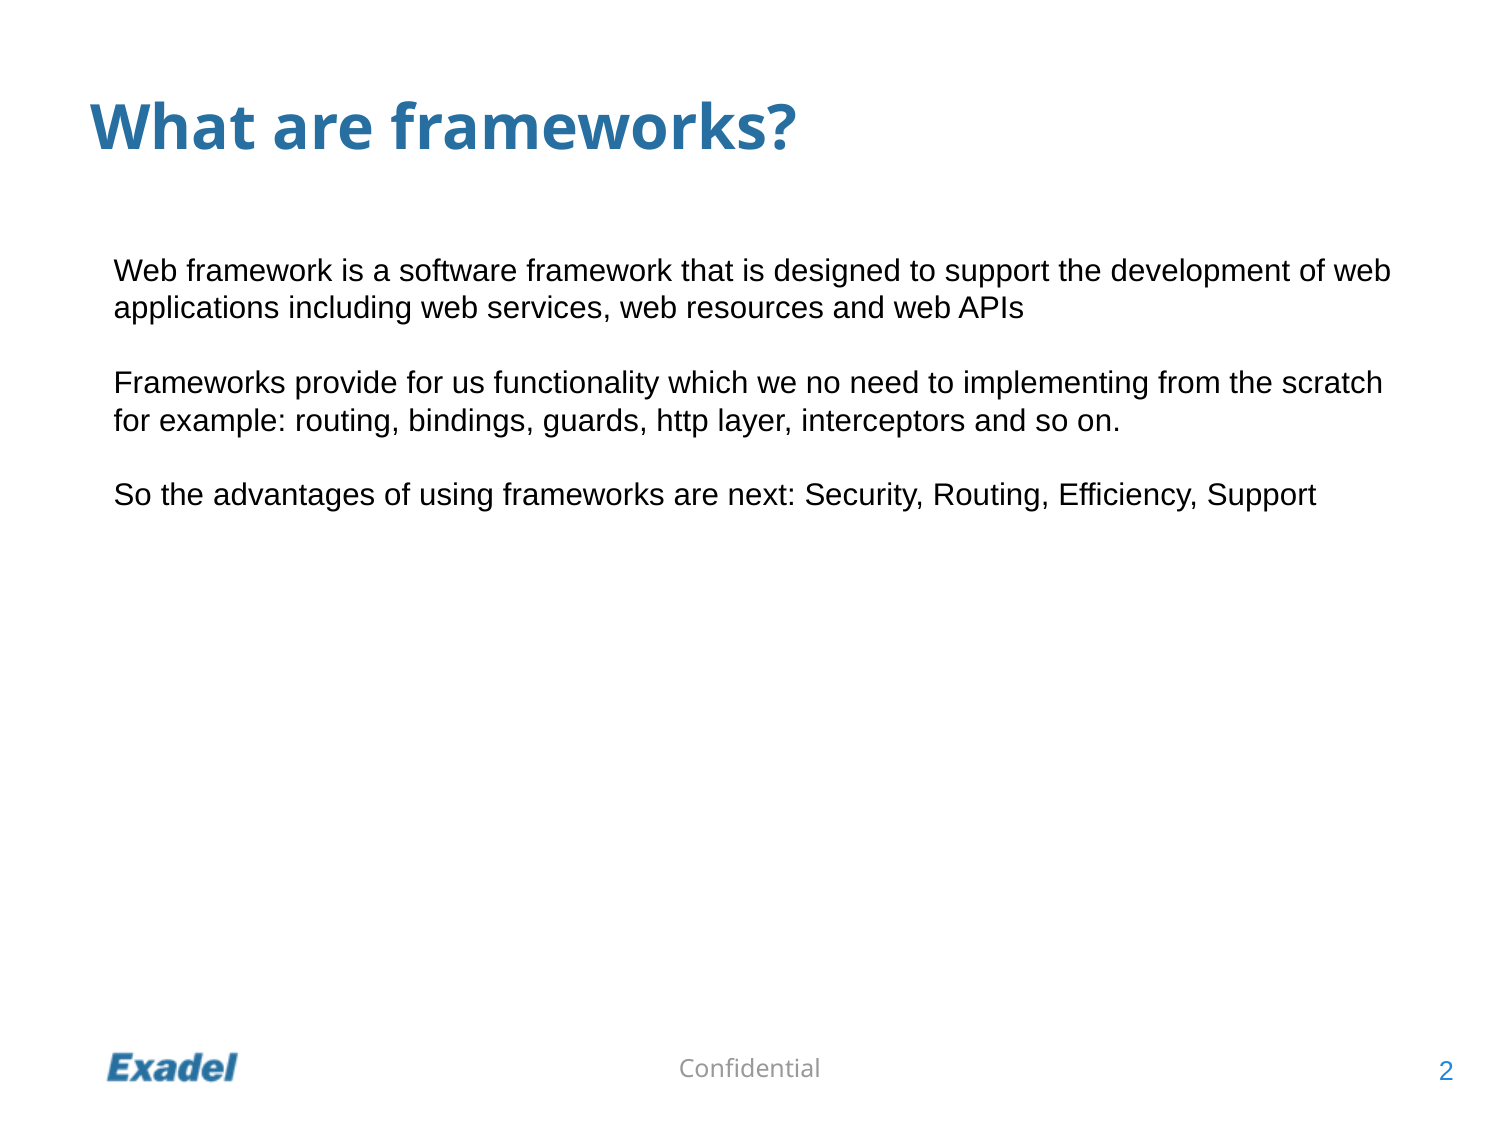

# What are frameworks?
Web framework is a software framework that is designed to support the development of web applications including web services, web resources and web APIs
Frameworks provide for us functionality which we no need to implementing from the scratch for example: routing, bindings, guards, http layer, interceptors and so on.
So the advantages of using frameworks are next: Security, Routing, Efficiency, Support